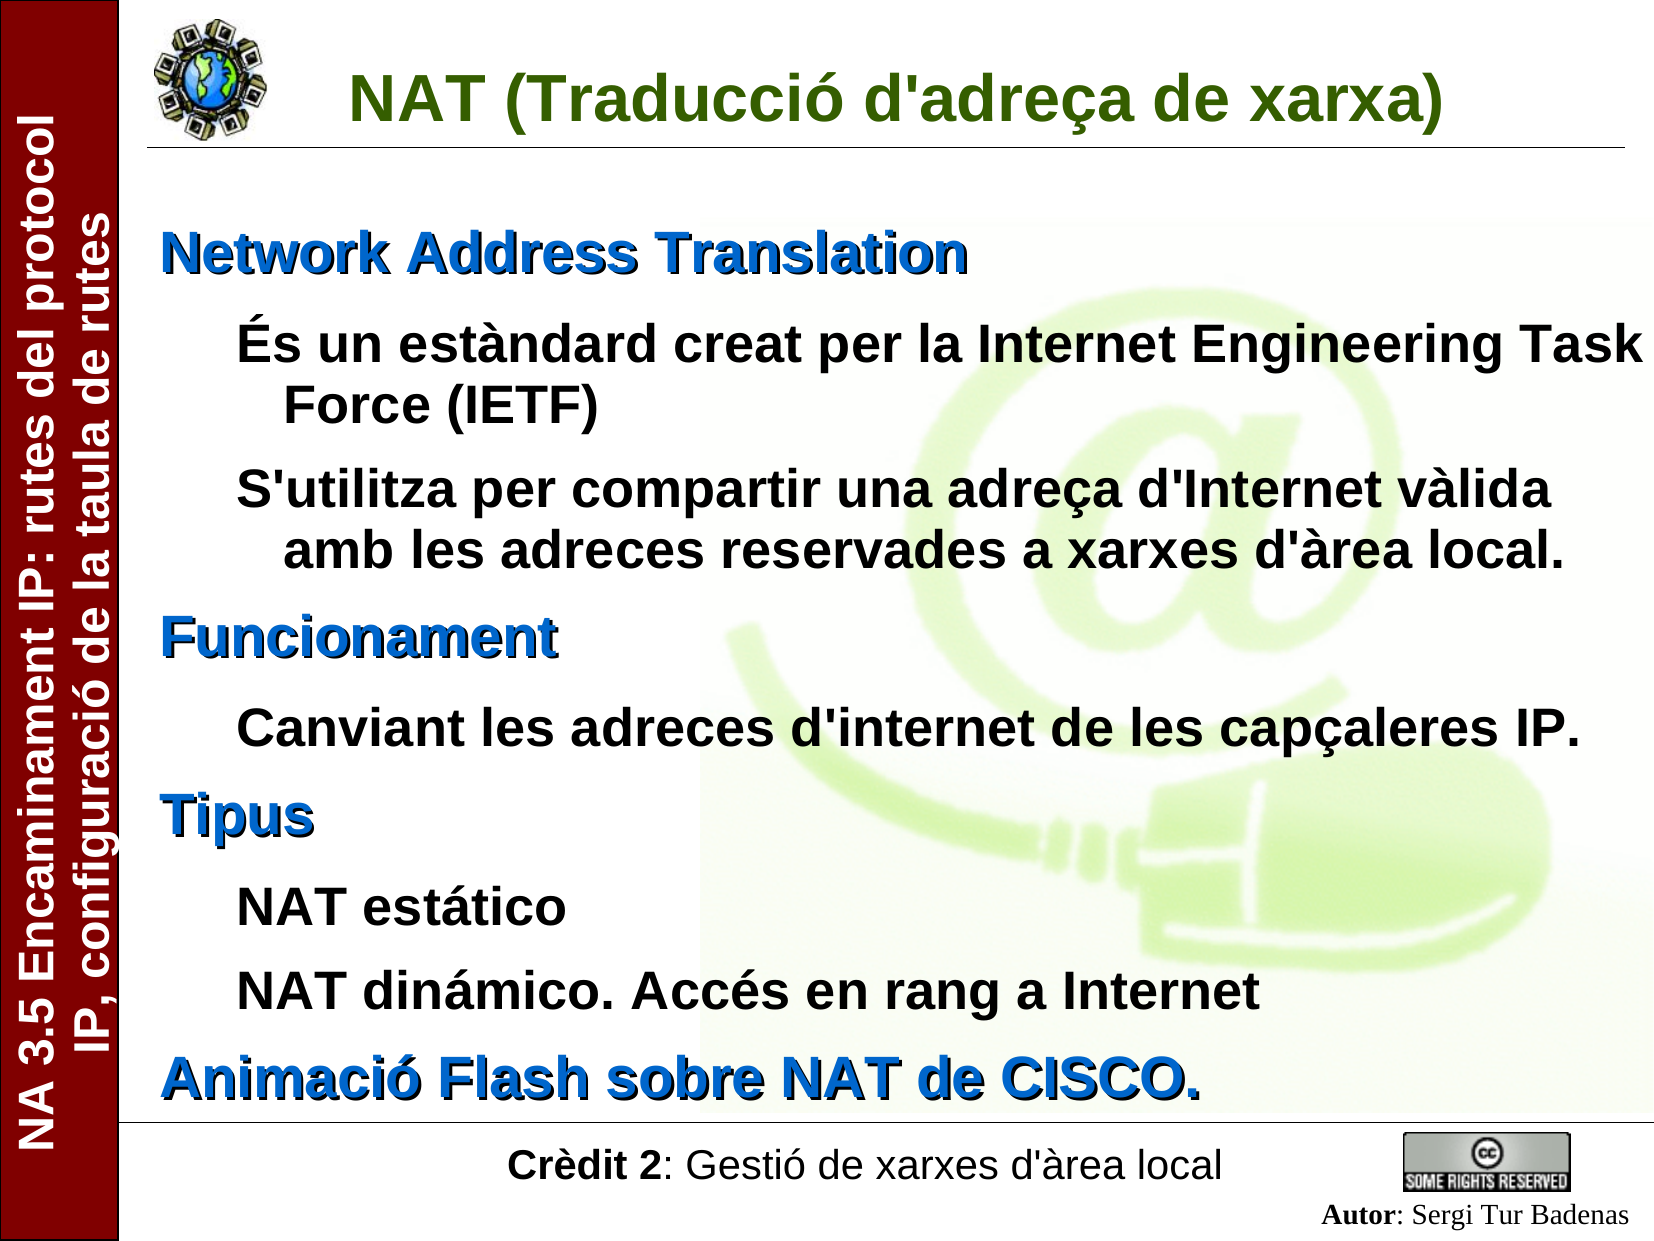

# NAT (Traducció d'adreça de xarxa)
Network Address Translation
És un estàndard creat per la Internet Engineering Task Force (IETF)
S'utilitza per compartir una adreça d'Internet vàlida amb les adreces reservades a xarxes d'àrea local.
Funcionament
Canviant les adreces d'internet de les capçaleres IP.
Tipus
NAT estático
NAT dinámico. Accés en rang a Internet
Animació Flash sobre NAT de CISCO.